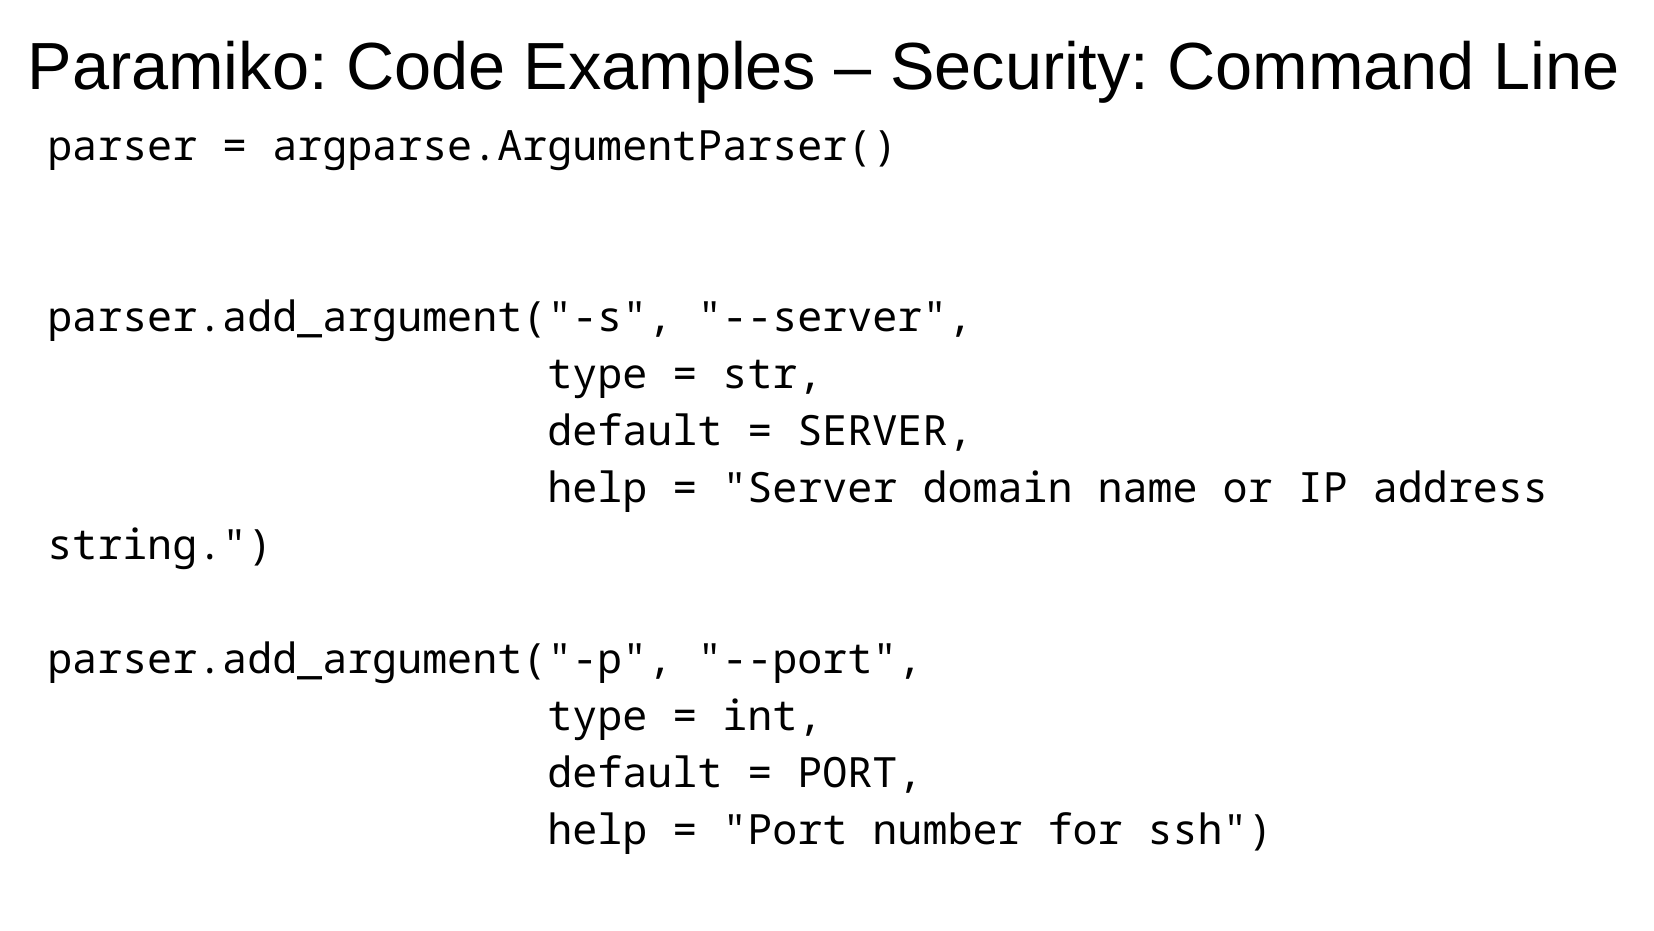

# Paramiko: Code Examples – Security: Command Line
parser = argparse.ArgumentParser()
parser.add_argument("-s", "--server",
 type = str,
 default = SERVER,
 help = "Server domain name or IP address string.")
parser.add_argument("-p", "--port",
 type = int,
 default = PORT,
 help = "Port number for ssh")
Etc...
$ python paramiko_demo.py -s 1.2.3.4 -p 22 -u admin -p my_pass